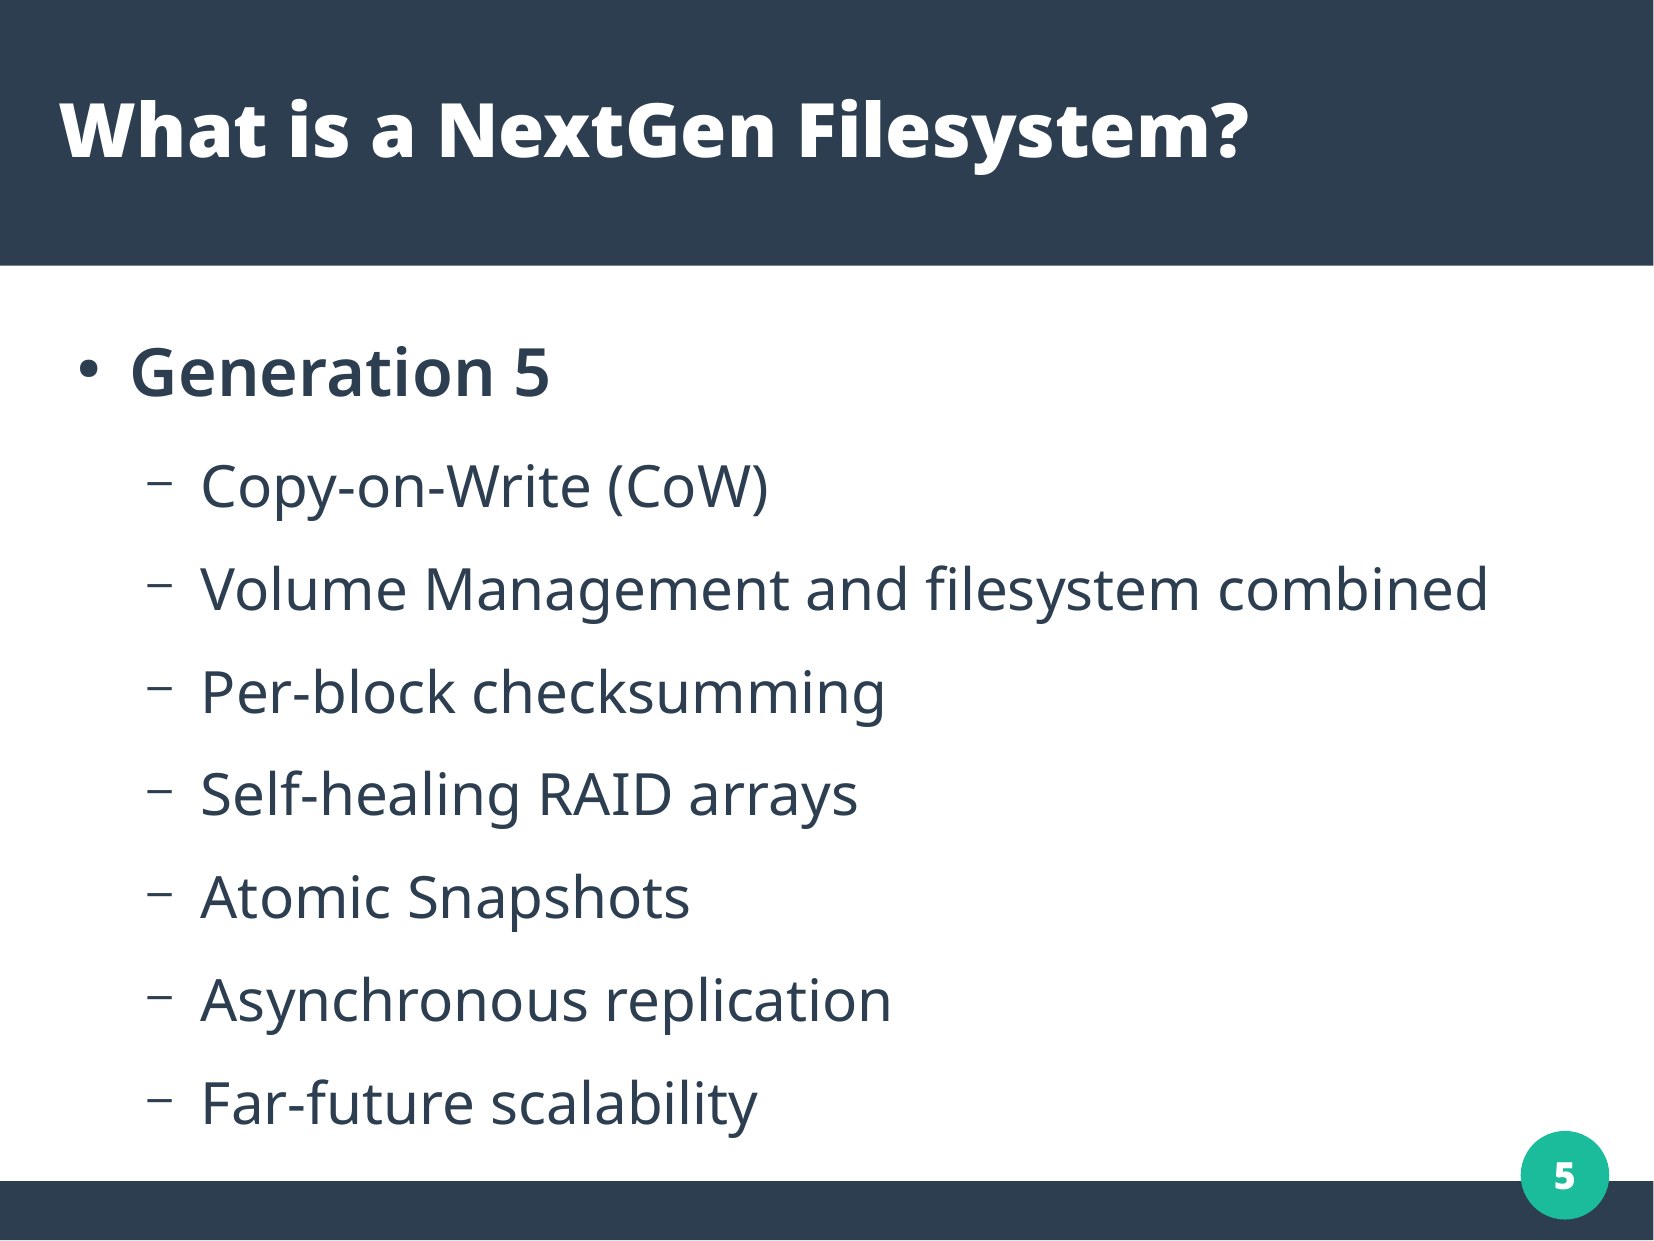

# What is a NextGen Filesystem?
Generation 5
Copy-on-Write (CoW)
Volume Management and filesystem combined
Per-block checksumming
Self-healing RAID arrays
Atomic Snapshots
Asynchronous replication
Far-future scalability
5